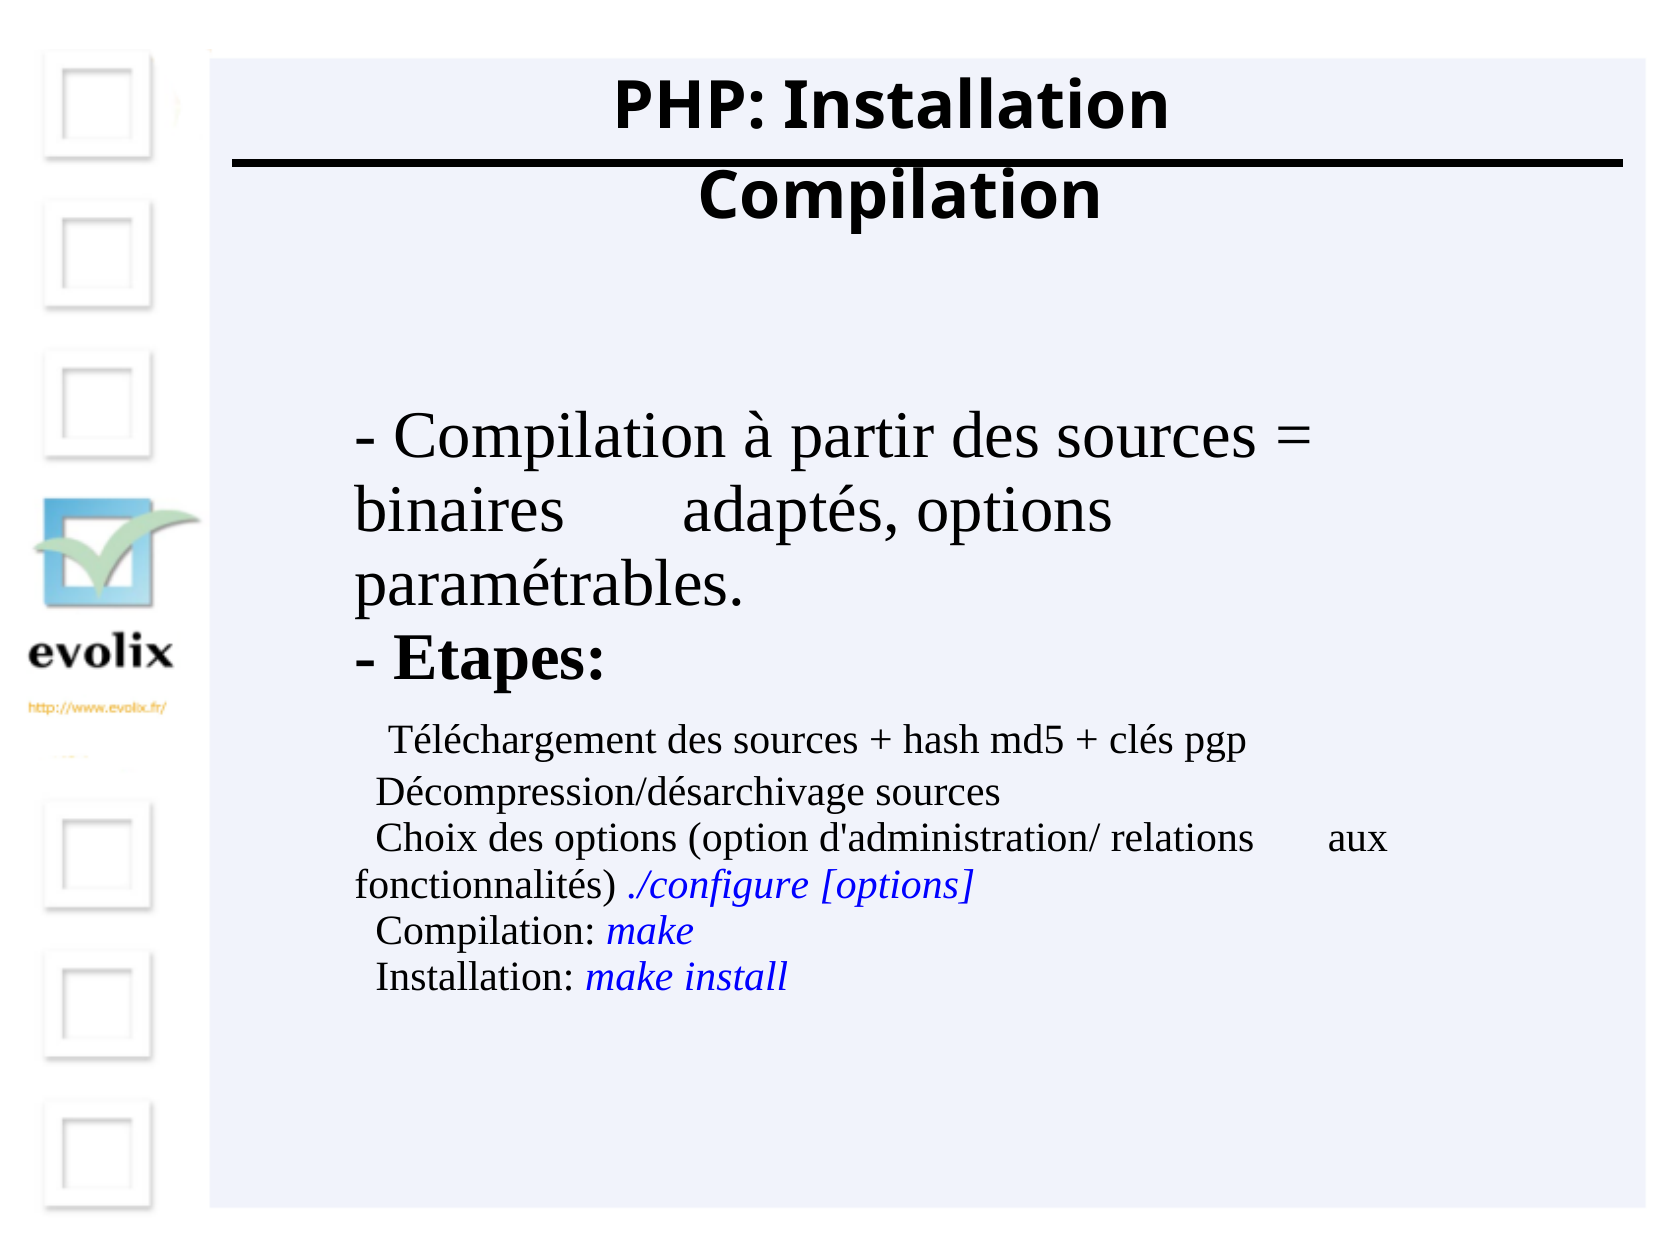

# PHP: Installation Compilation
- Compilation à partir des sources = binaires adaptés, options paramétrables.
- Etapes:
 Téléchargement des sources + hash md5 + clés pgp
 Décompression/désarchivage sources
 Choix des options (option d'administration/ relations aux fonctionnalités) ./configure [options]
 Compilation: make
 Installation: make install